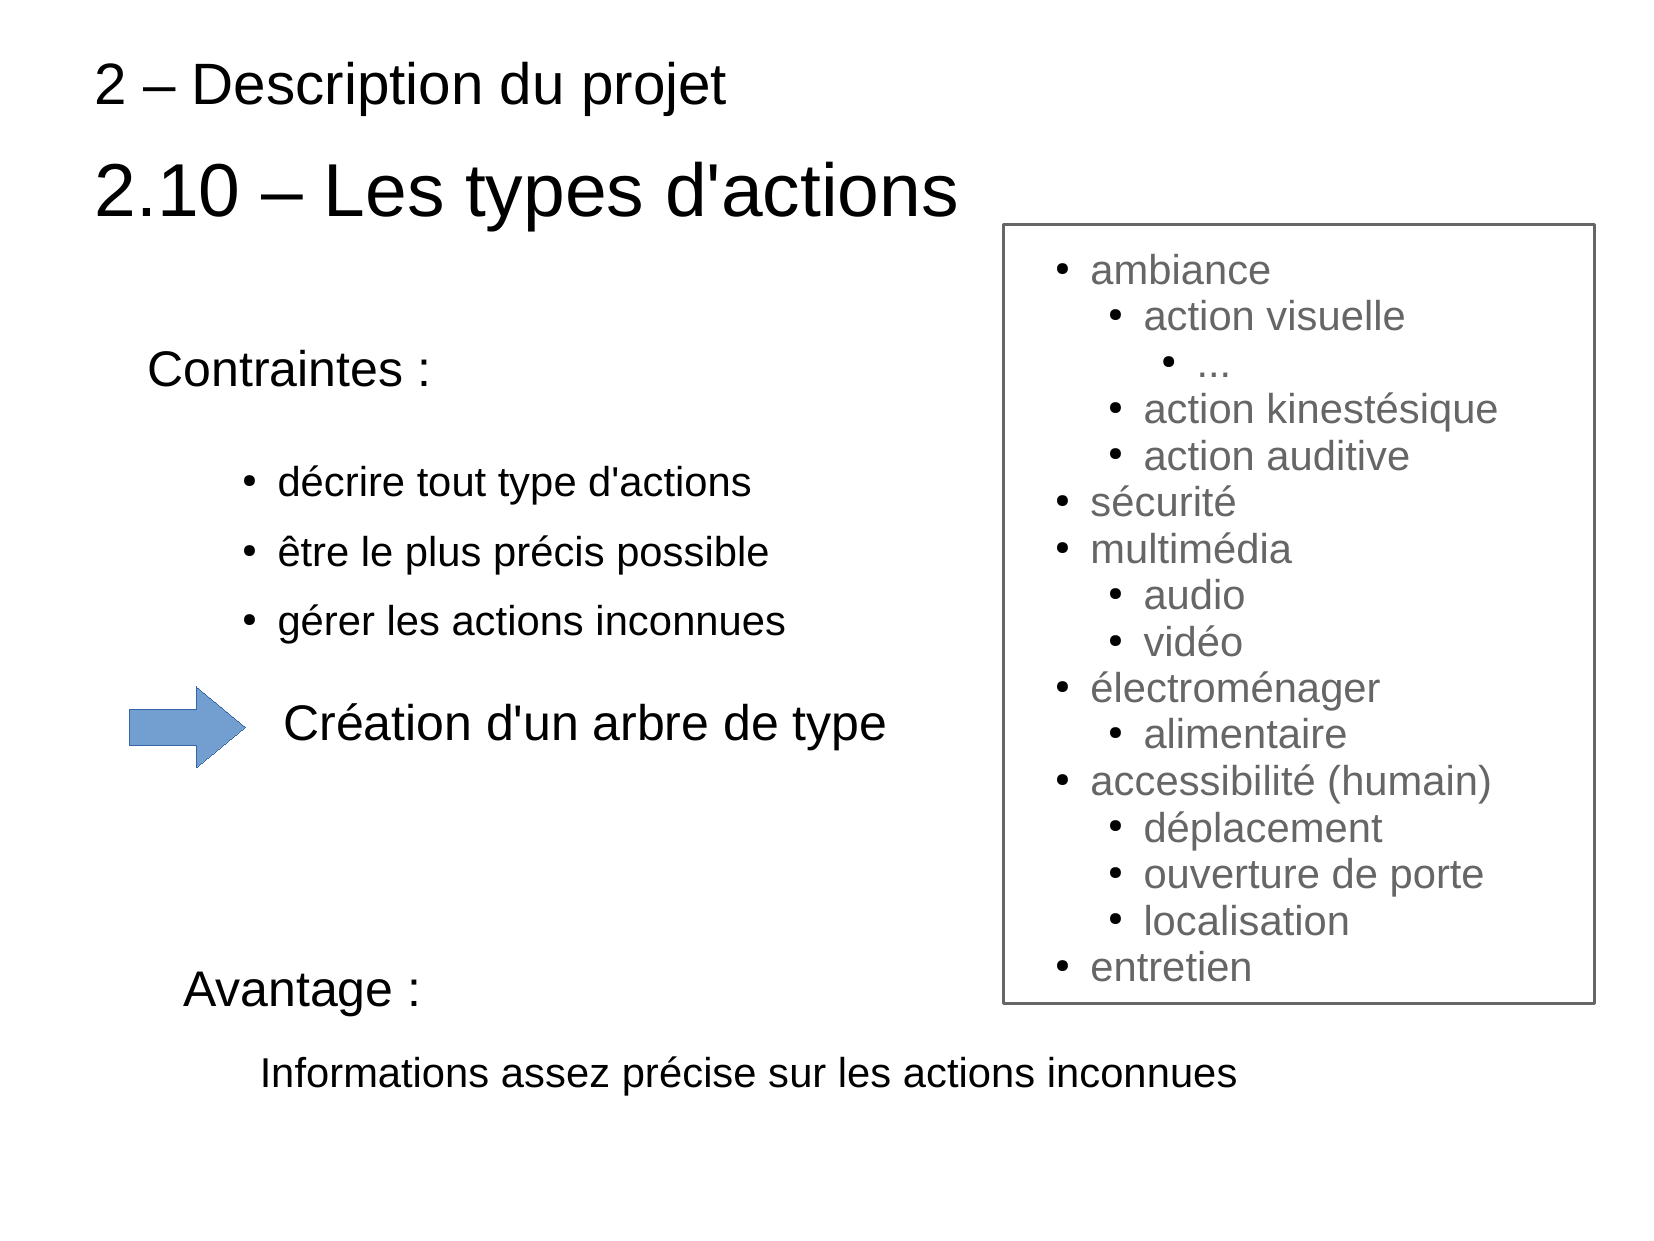

# 2 – Description du projet
2.10 – Les types d'actions
ambiance
action visuelle
...
action kinestésique
action auditive
sécurité
multimédia
audio
vidéo
électroménager
alimentaire
accessibilité (humain)
déplacement
ouverture de porte
localisation
entretien
Contraintes :
décrire tout type d'actions
être le plus précis possible
gérer les actions inconnues
Création d'un arbre de type
Avantage :
Informations assez précise sur les actions inconnues